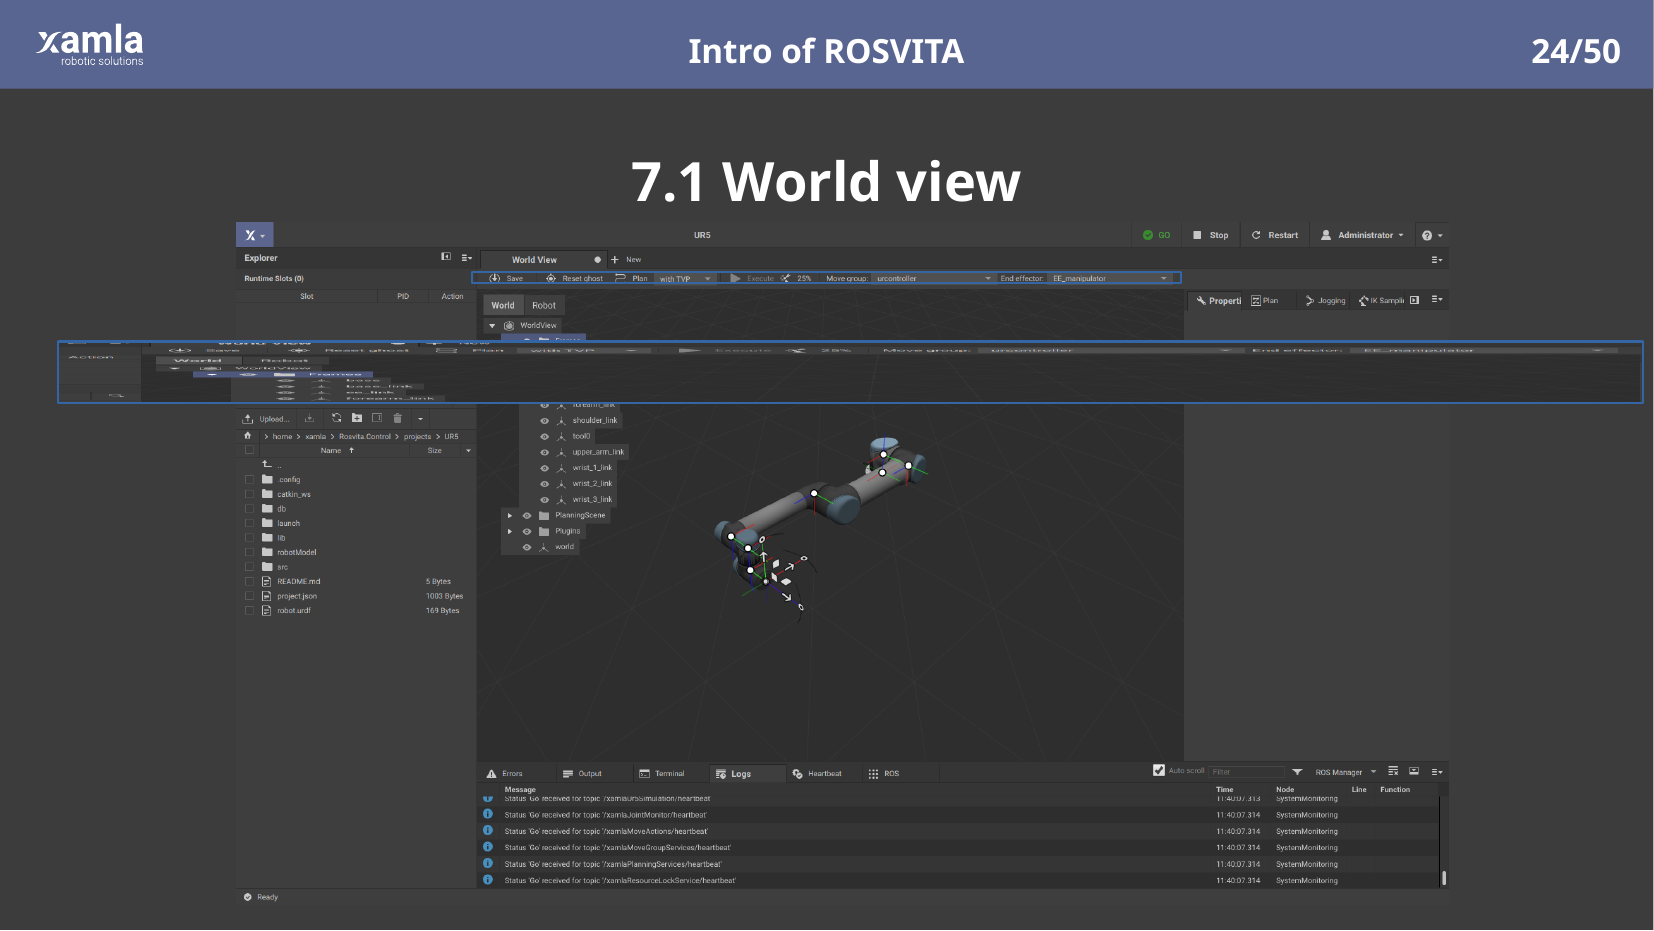

Intro of ROSVITA
24/50
7.1 World view